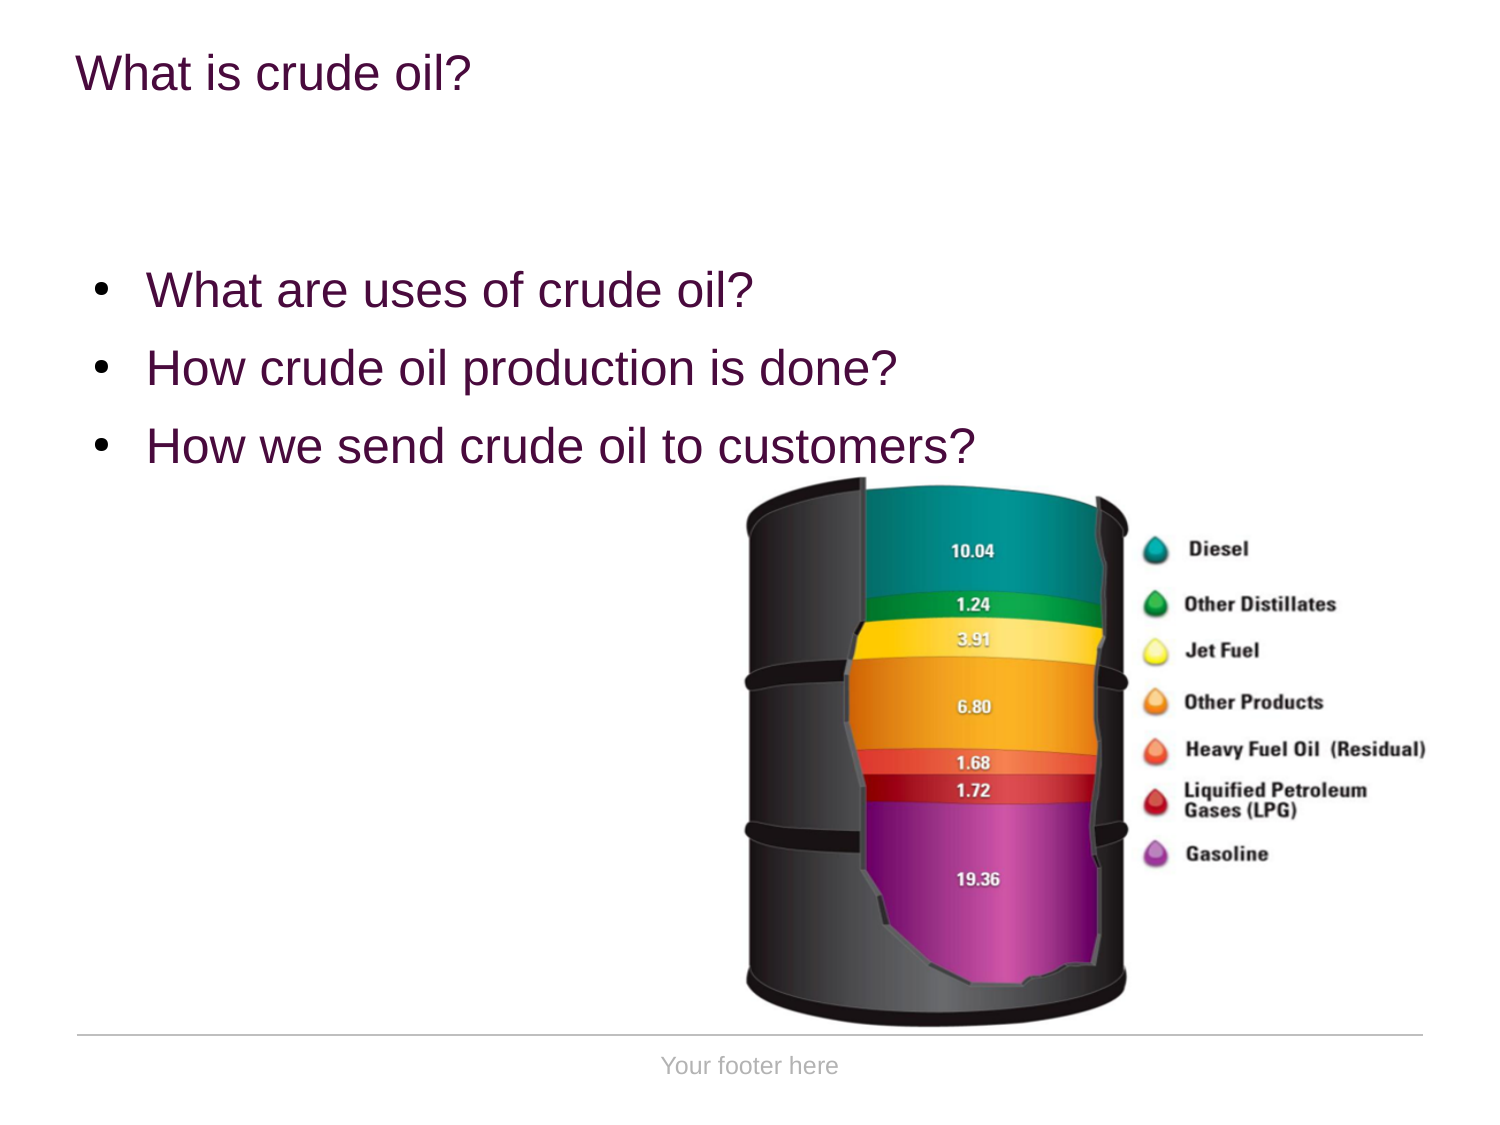

# What is crude oil?
What are uses of crude oil?
How crude oil production is done?
How we send crude oil to customers?
Nigerian Oil Fields